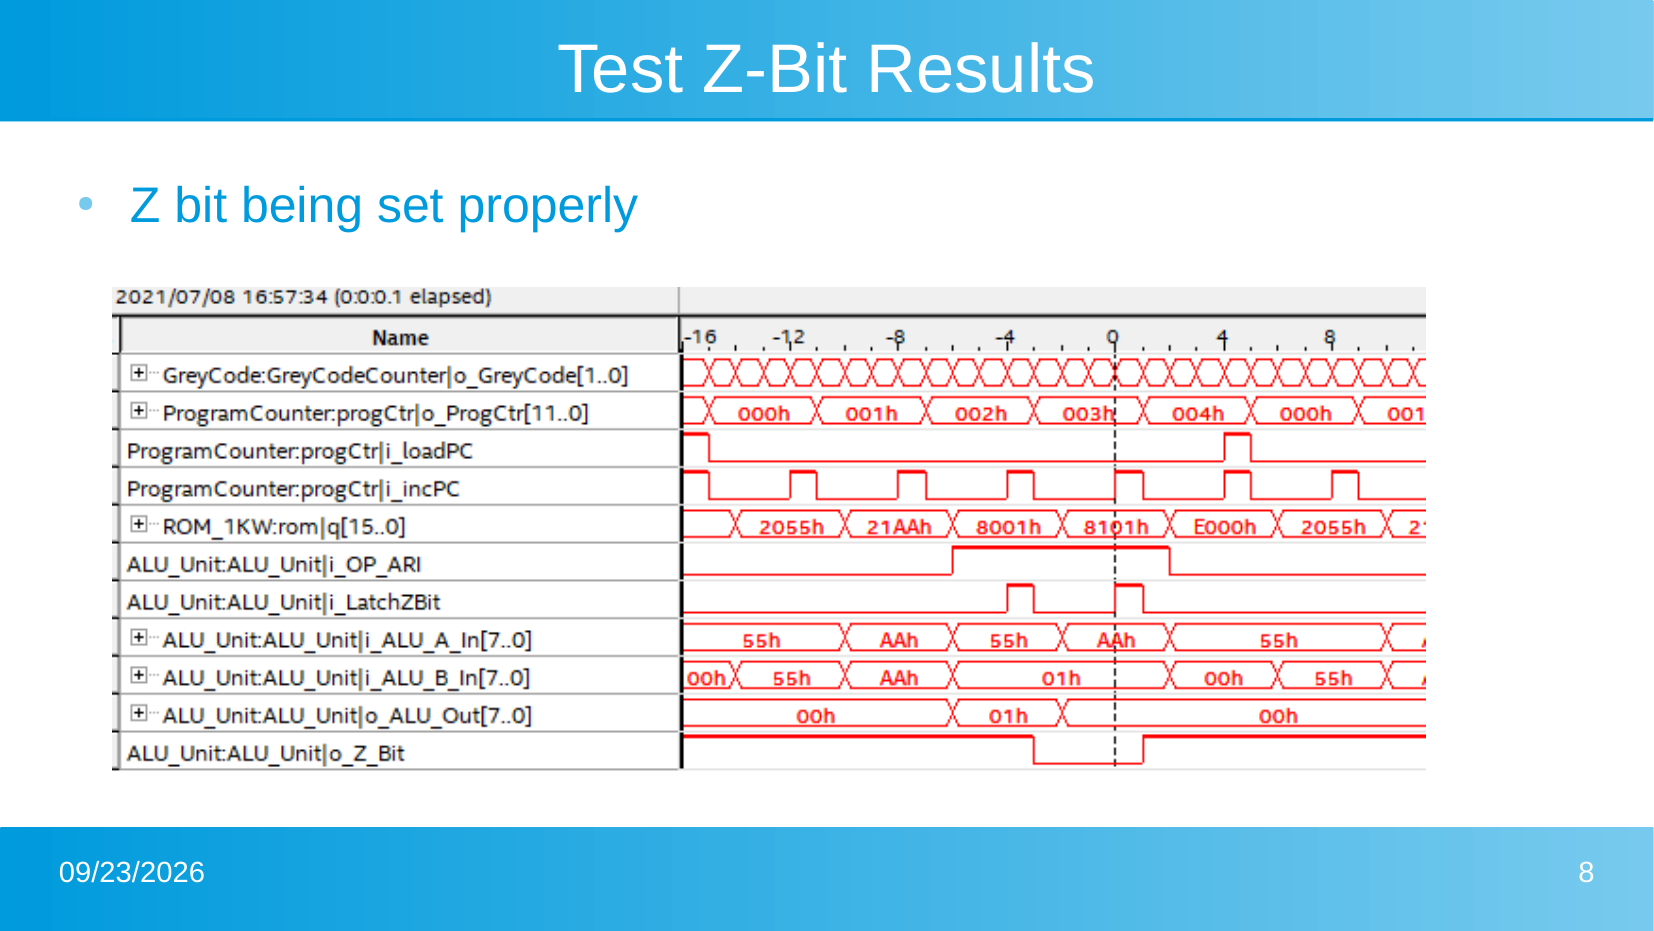

# Test Z-Bit Results
Z bit being set properly
8